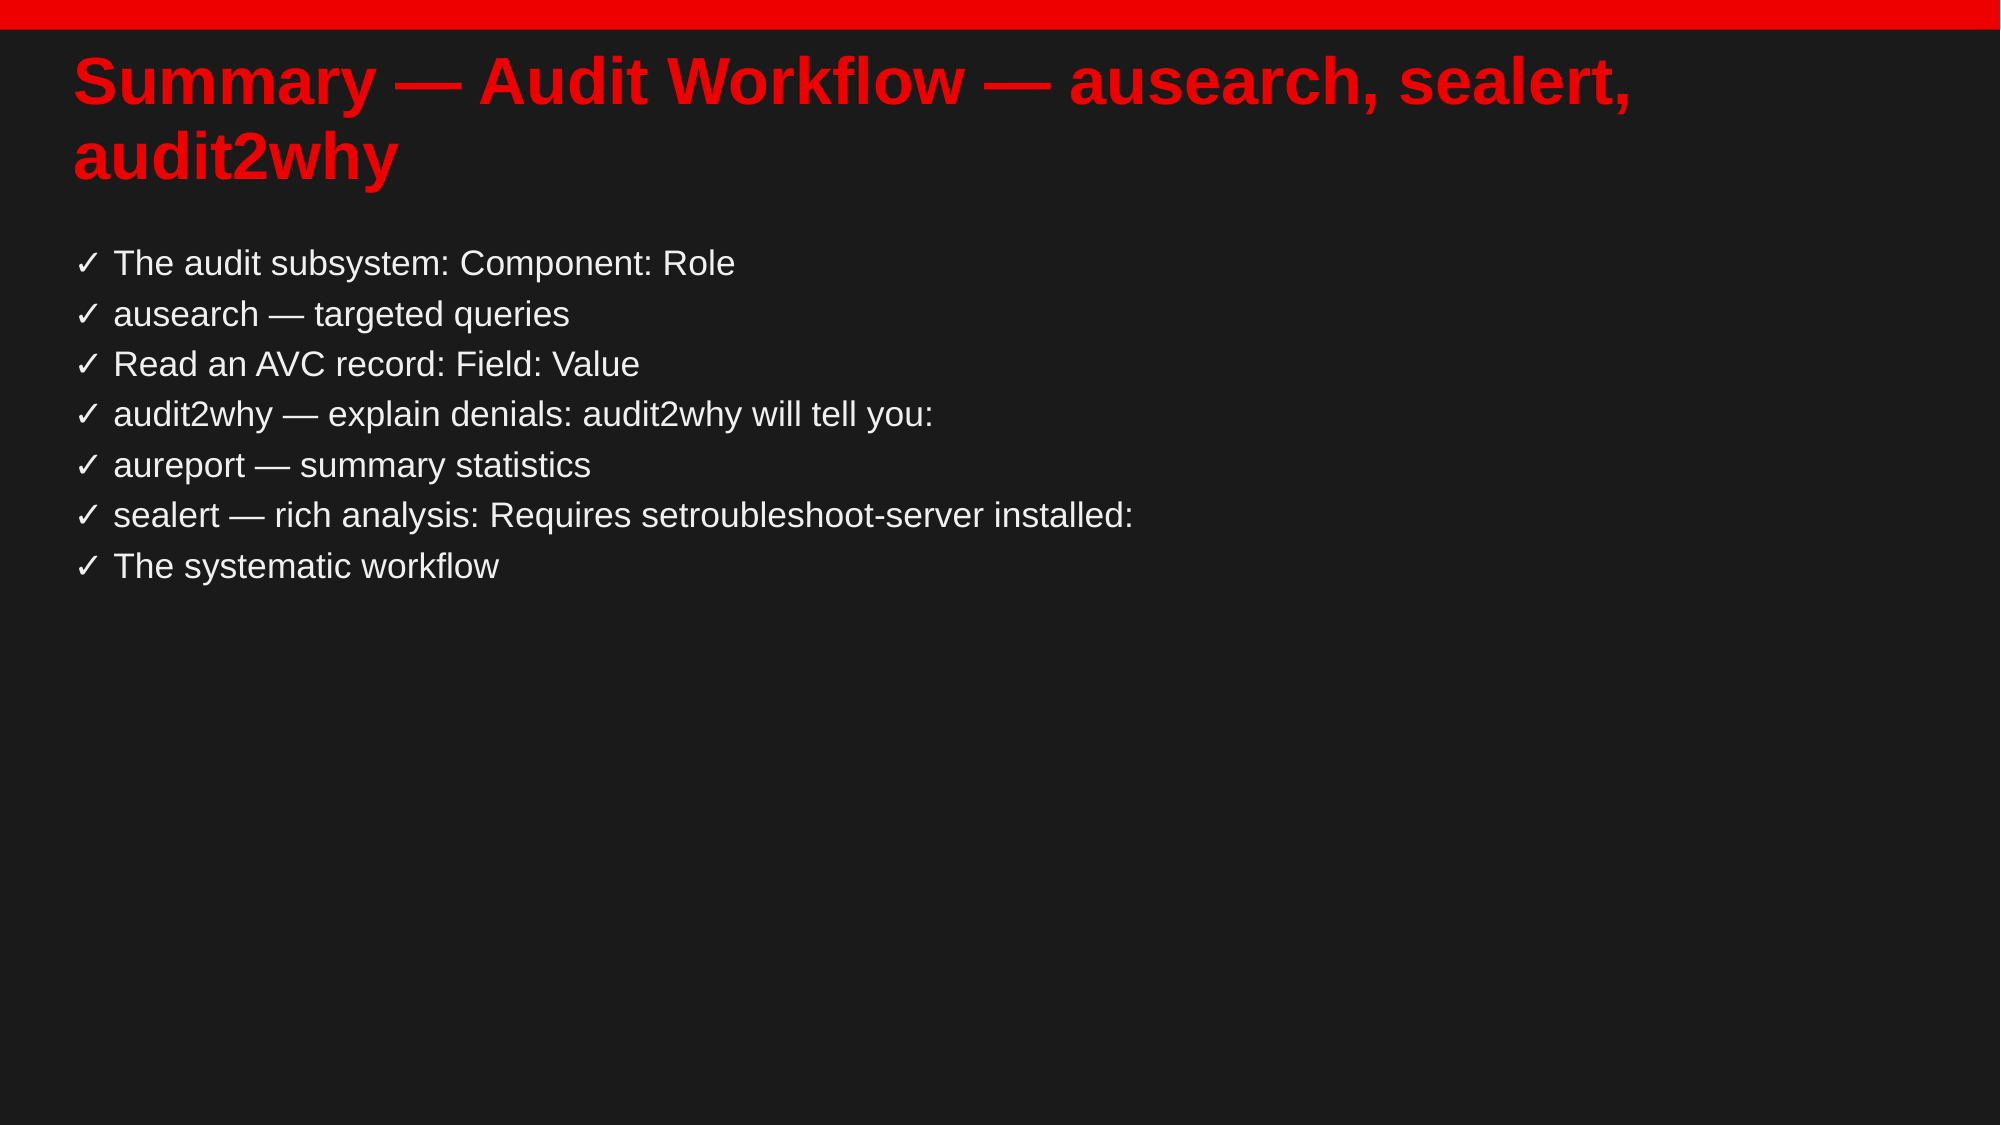

Summary — Audit Workflow — ausearch, sealert, audit2why
✓ The audit subsystem: Component: Role
✓ ausearch — targeted queries
✓ Read an AVC record: Field: Value
✓ audit2why — explain denials: audit2why will tell you:
✓ aureport — summary statistics
✓ sealert — rich analysis: Requires setroubleshoot-server installed:
✓ The systematic workflow